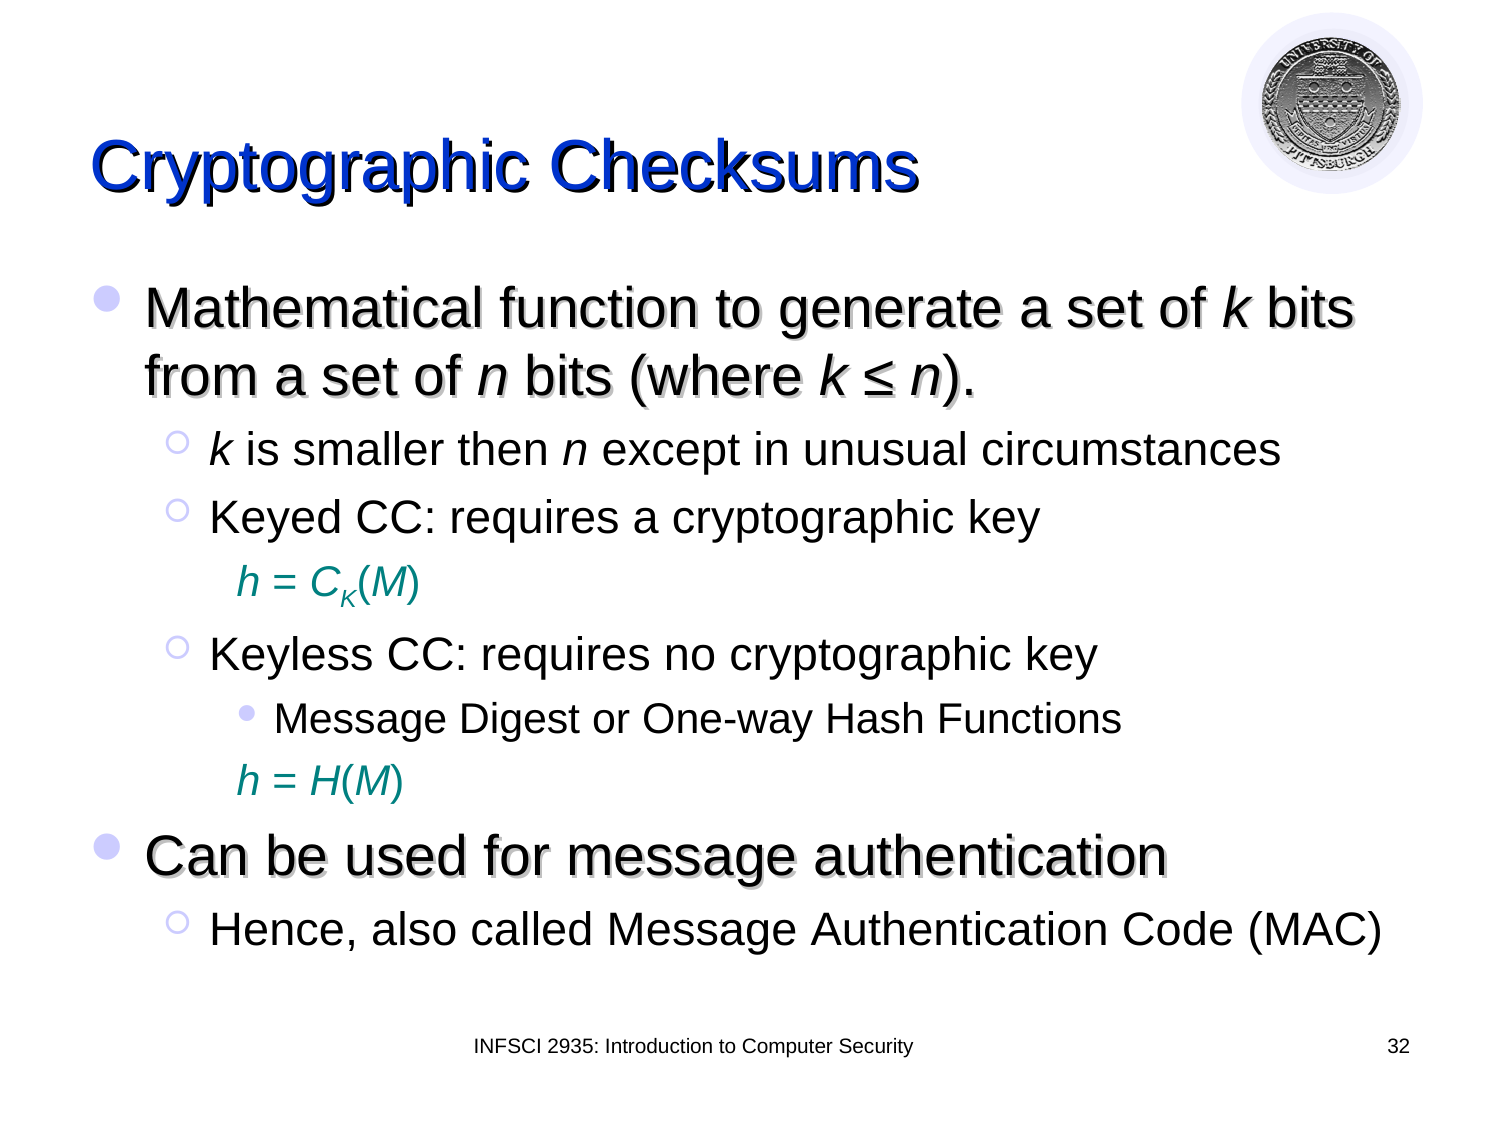

# Cryptographic Checksums
Mathematical function to generate a set of k bits from a set of n bits (where k ≤ n).
k is smaller then n except in unusual circumstances
Keyed CC: requires a cryptographic key
h = CK(M)
Keyless CC: requires no cryptographic key
Message Digest or One-way Hash Functions
h = H(M)
Can be used for message authentication
Hence, also called Message Authentication Code (MAC)
32